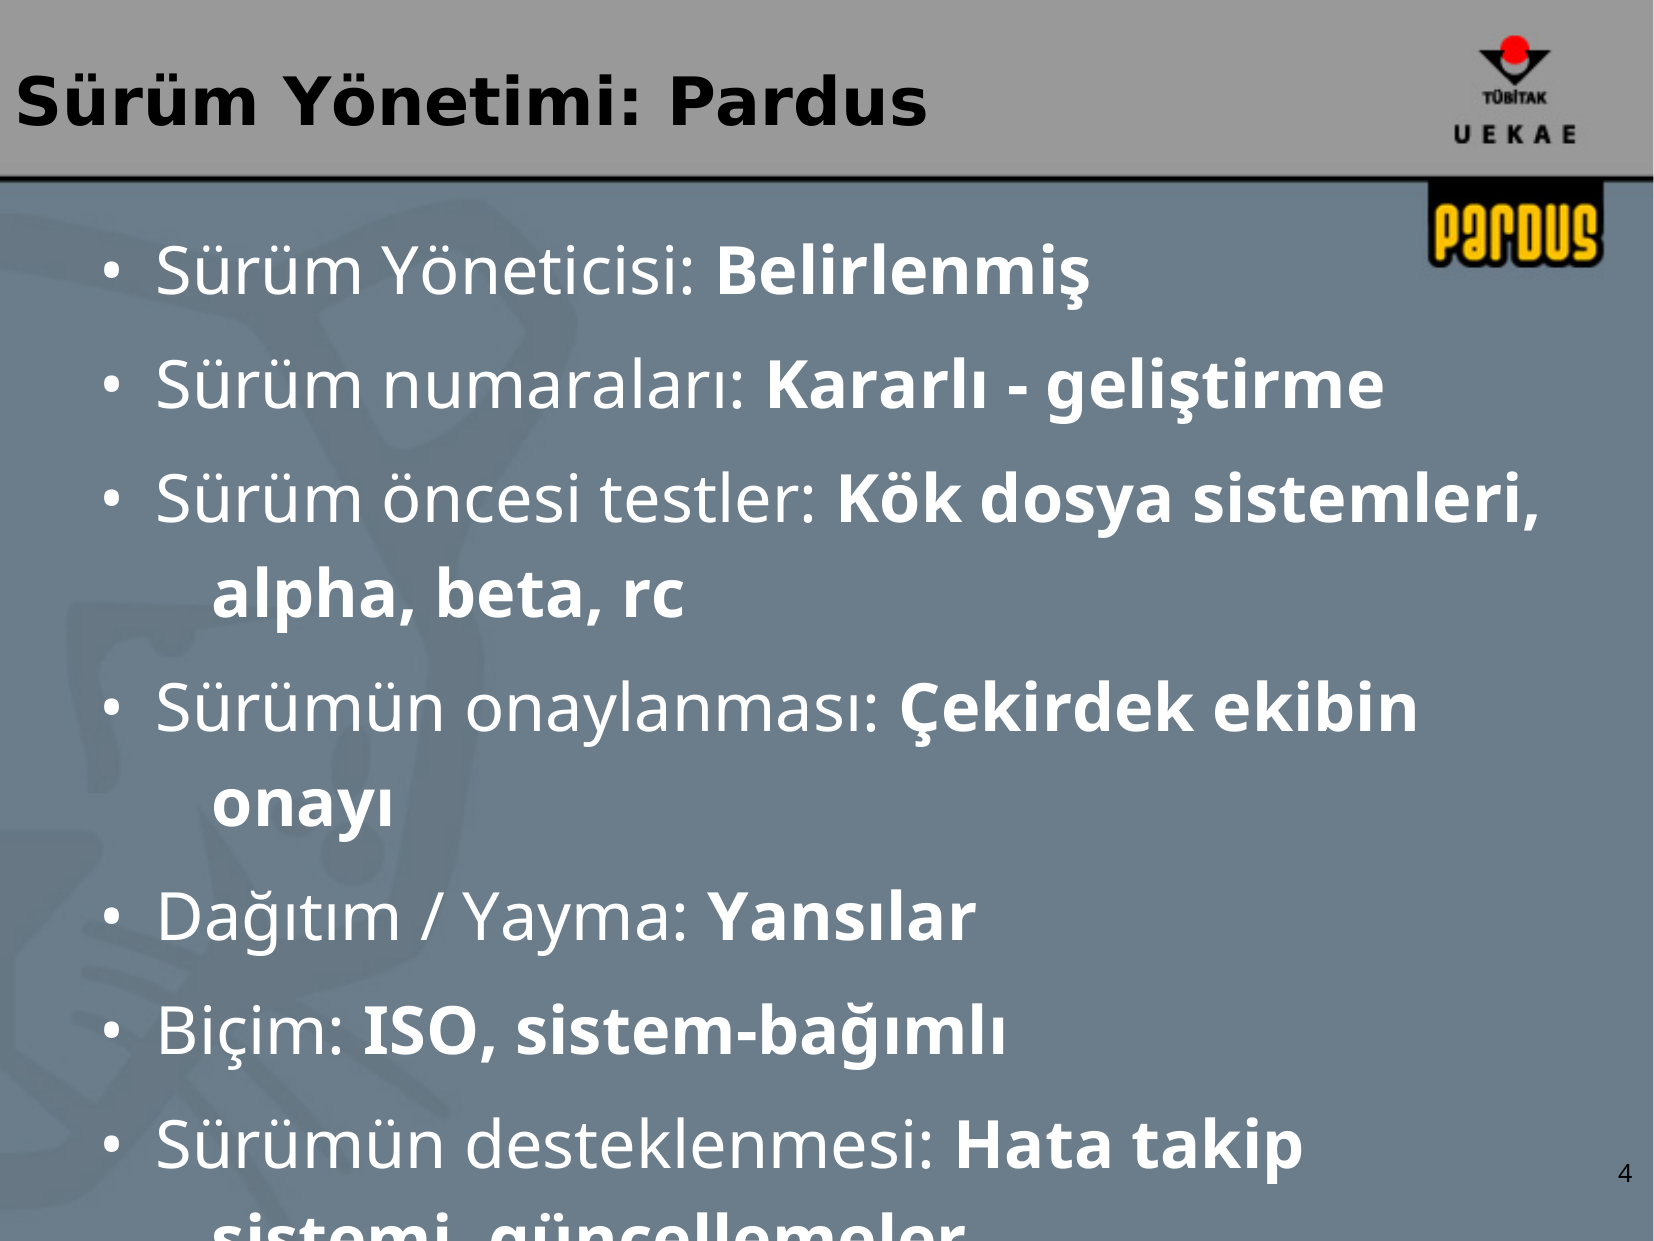

# Sürüm Yönetimi: Pardus
Sürüm Yöneticisi: Belirlenmiş
Sürüm numaraları: Kararlı - geliştirme
Sürüm öncesi testler: Kök dosya sistemleri, alpha, beta, rc
Sürümün onaylanması: Çekirdek ekibin onayı
Dağıtım / Yayma: Yansılar
Biçim: ISO, sistem-bağımlı
Sürümün desteklenmesi: Hata takip sistemi, güncellemeler